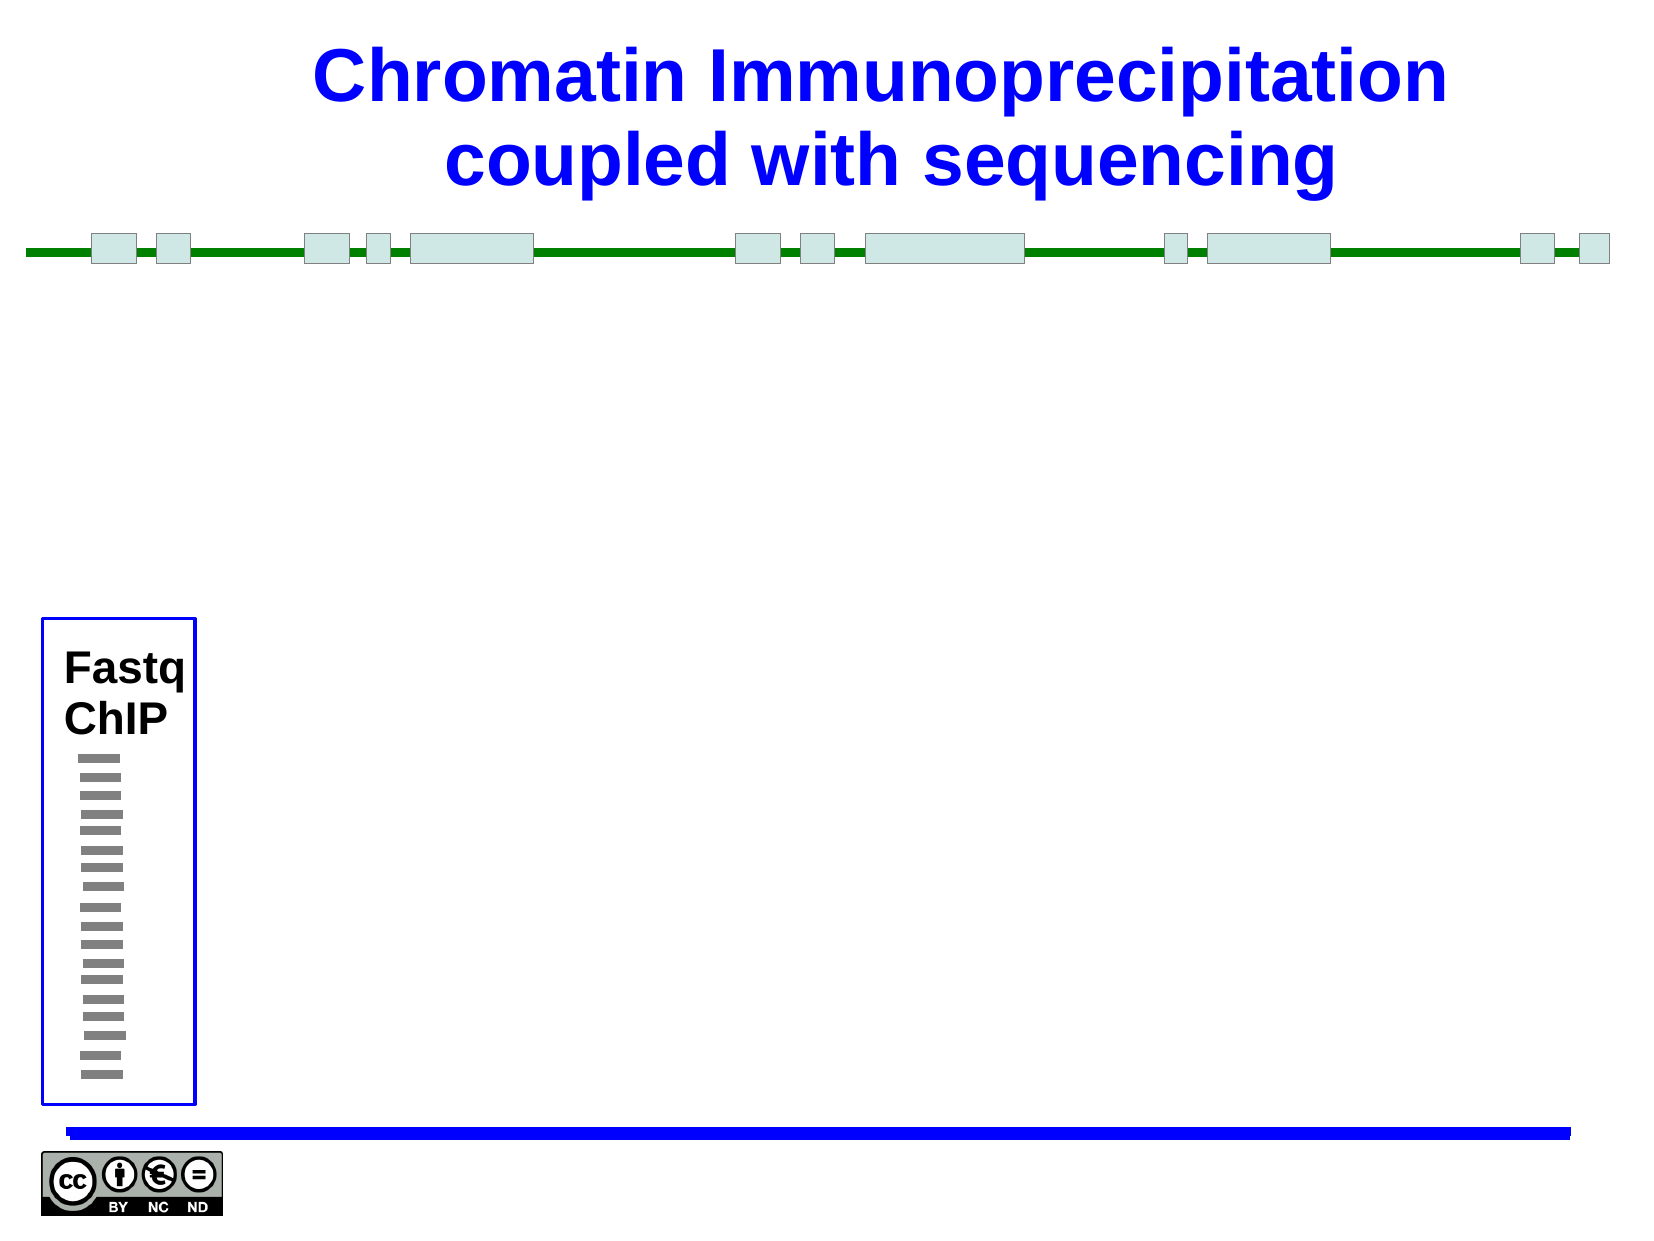

# Chromatin Immunoprecipitation coupled with sequencing
Fastq
ChIP